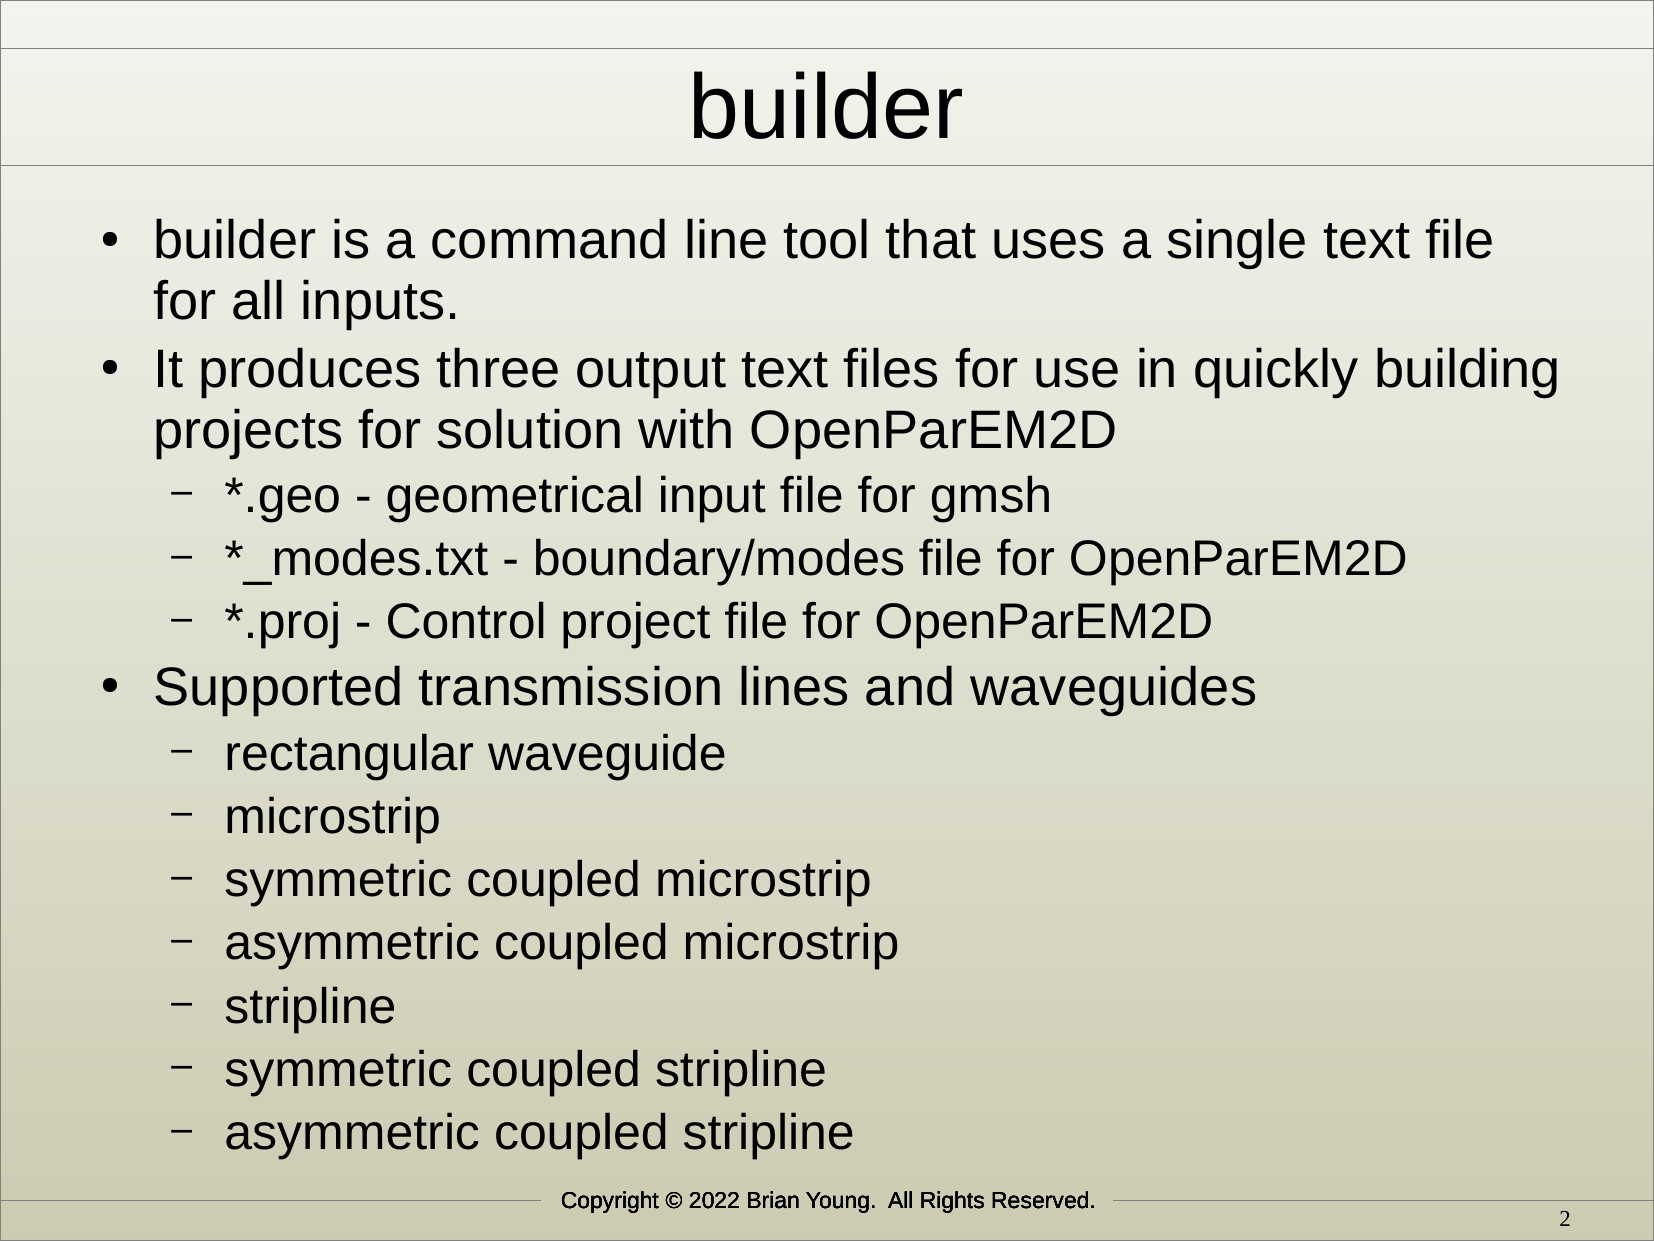

# builder
builder is a command line tool that uses a single text file for all inputs.
It produces three output text files for use in quickly building projects for solution with OpenParEM2D
*.geo - geometrical input file for gmsh
*_modes.txt - boundary/modes file for OpenParEM2D
*.proj - Control project file for OpenParEM2D
Supported transmission lines and waveguides
rectangular waveguide
microstrip
symmetric coupled microstrip
asymmetric coupled microstrip
stripline
symmetric coupled stripline
asymmetric coupled stripline
2